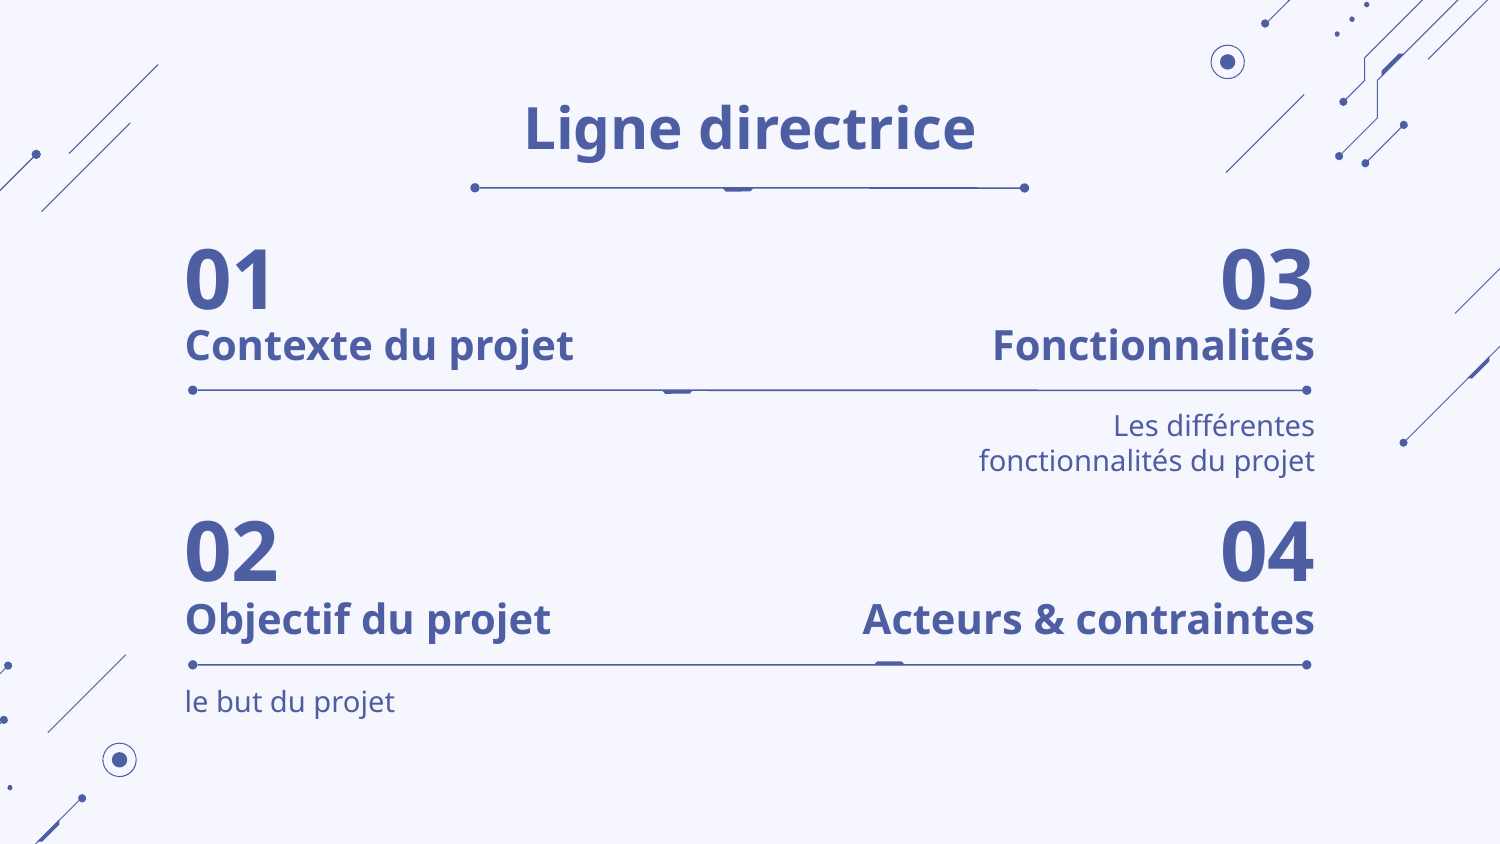

# Ligne directrice
01
03
Contexte du projet
Fonctionnalités
Les différentes fonctionnalités du projet
02
04
Objectif du projet
Acteurs & contraintes
le but du projet